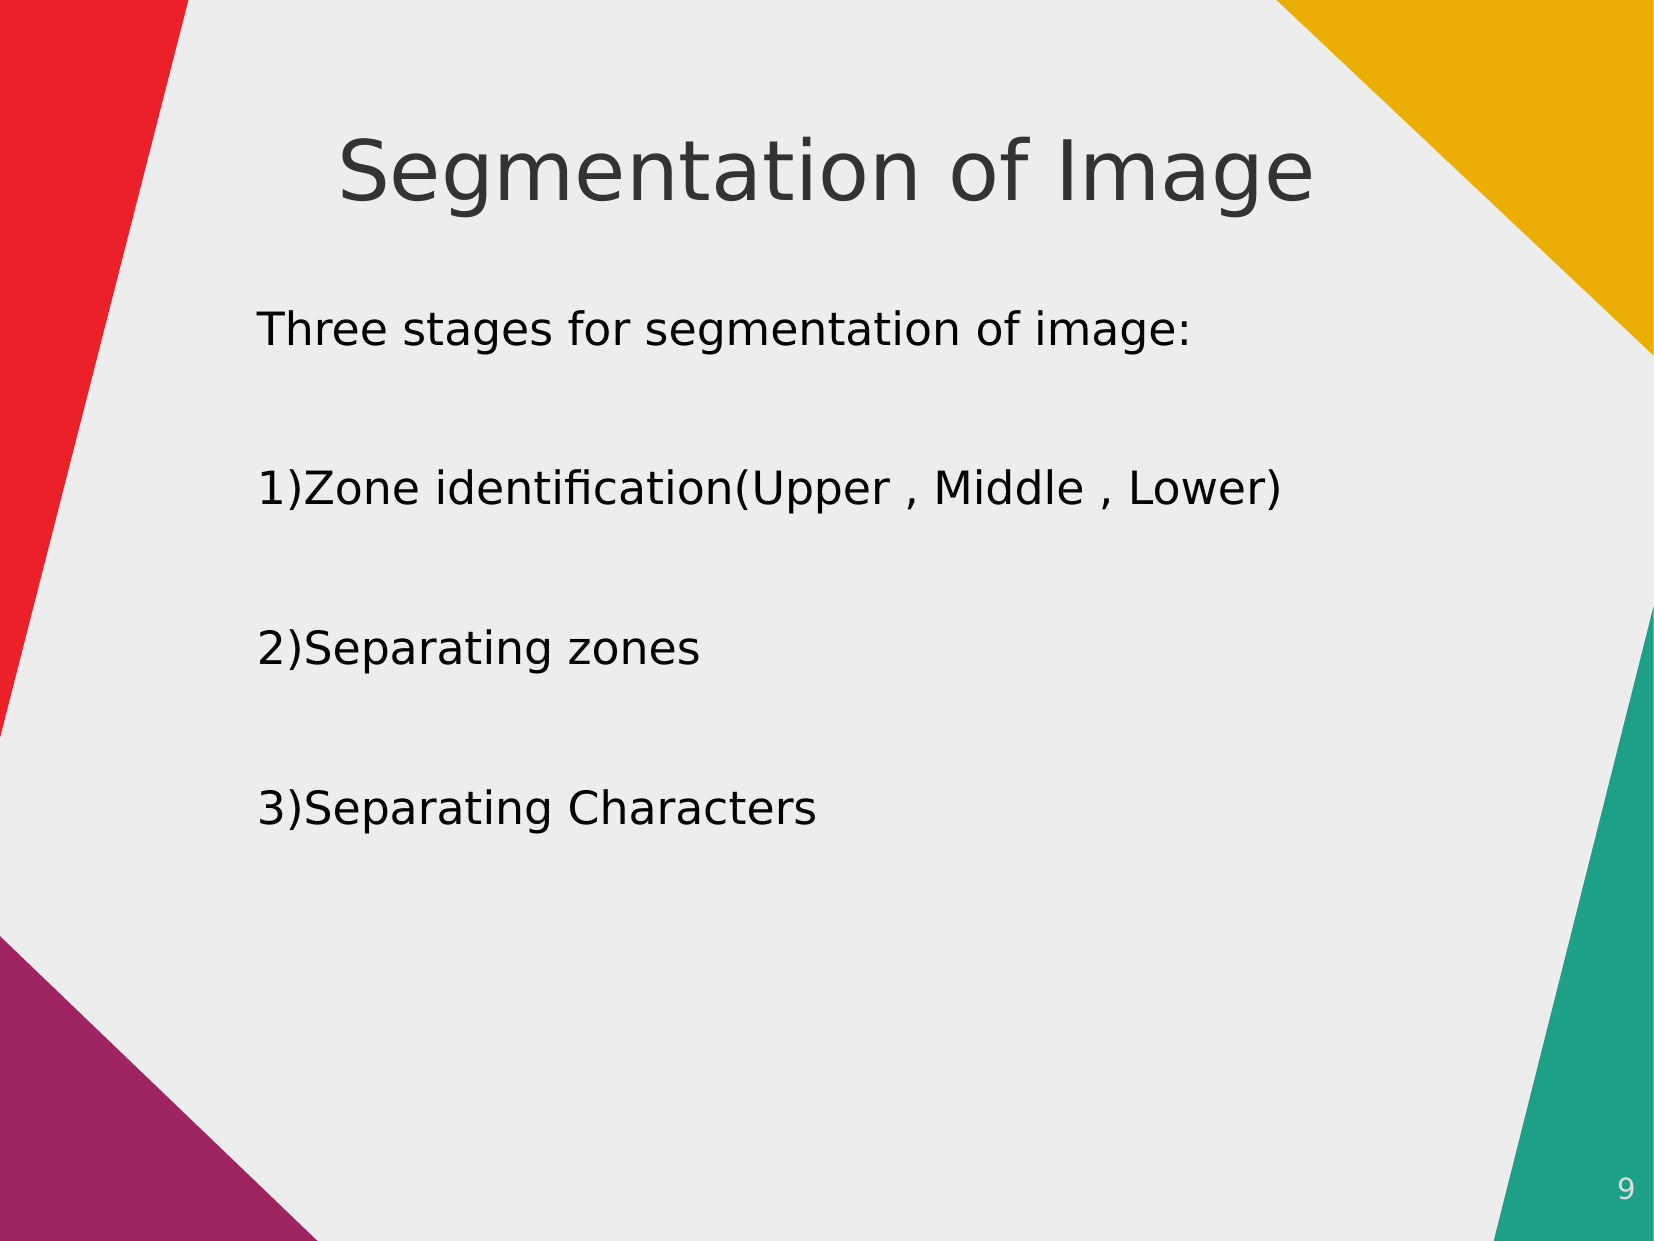

# Segmentation of Image
Three stages for segmentation of image:
1)Zone identification(Upper , Middle , Lower)
2)Separating zones
3)Separating Characters
9